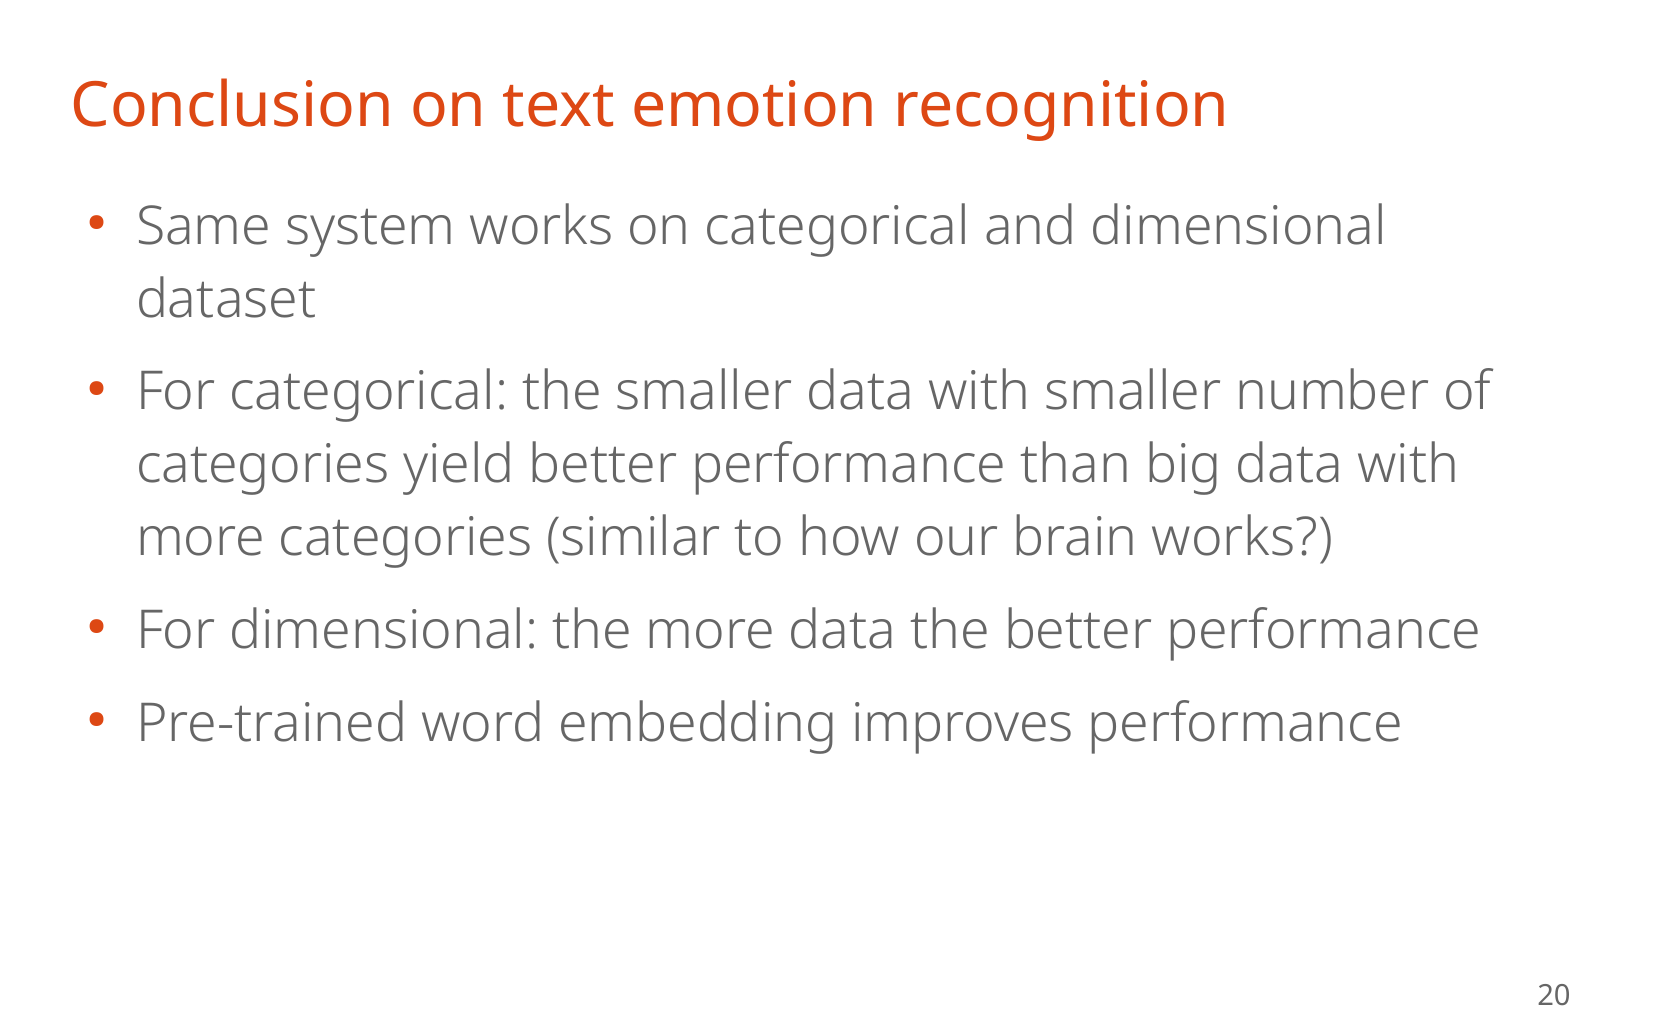

# Conclusion on text emotion recognition
Same system works on categorical and dimensional dataset
For categorical: the smaller data with smaller number of categories yield better performance than big data with more categories (similar to how our brain works?)
For dimensional: the more data the better performance
Pre-trained word embedding improves performance
20